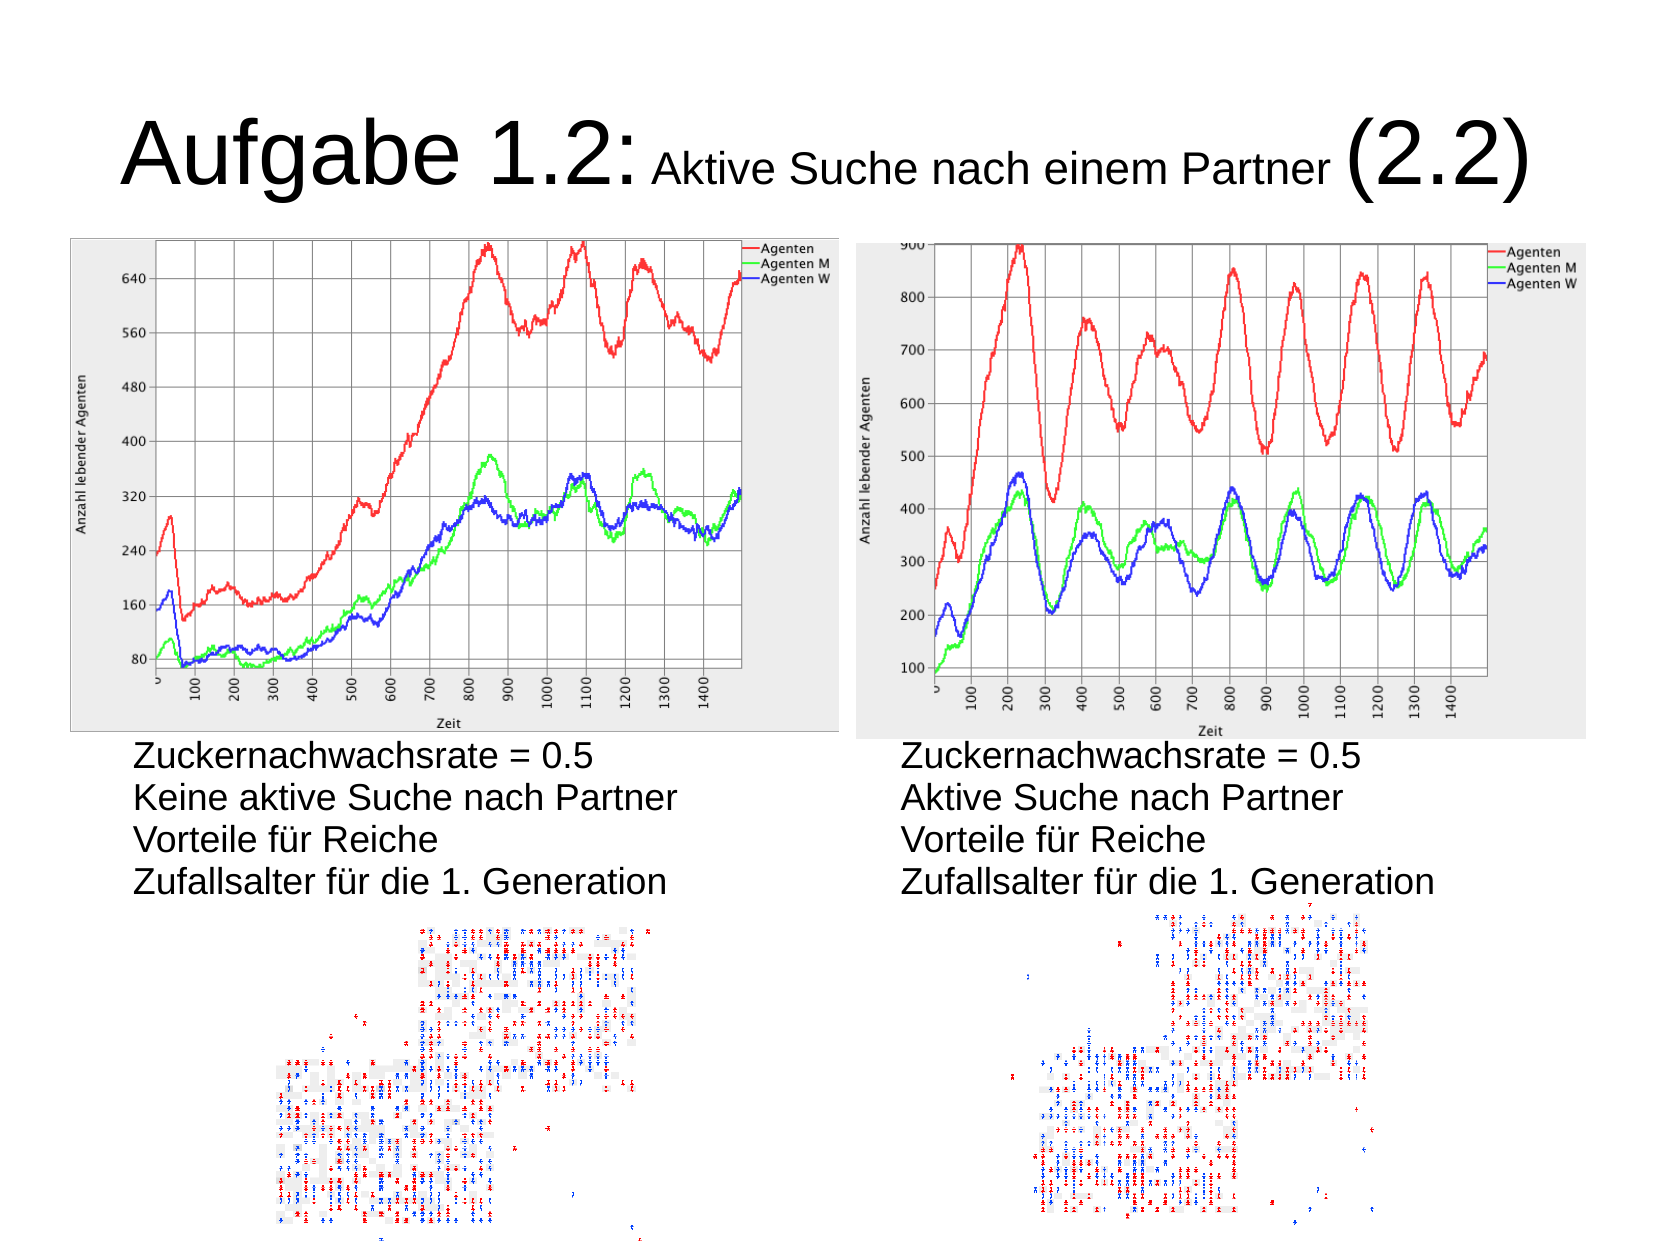

# Aufgabe 1.2: Aktive Suche nach einem Partner (2.2)
Zuckernachwachsrate = 0.5
Keine aktive Suche nach Partner
Vorteile für Reiche
Zufallsalter für die 1. Generation
Zuckernachwachsrate = 0.5
Aktive Suche nach Partner
Vorteile für Reiche
Zufallsalter für die 1. Generation